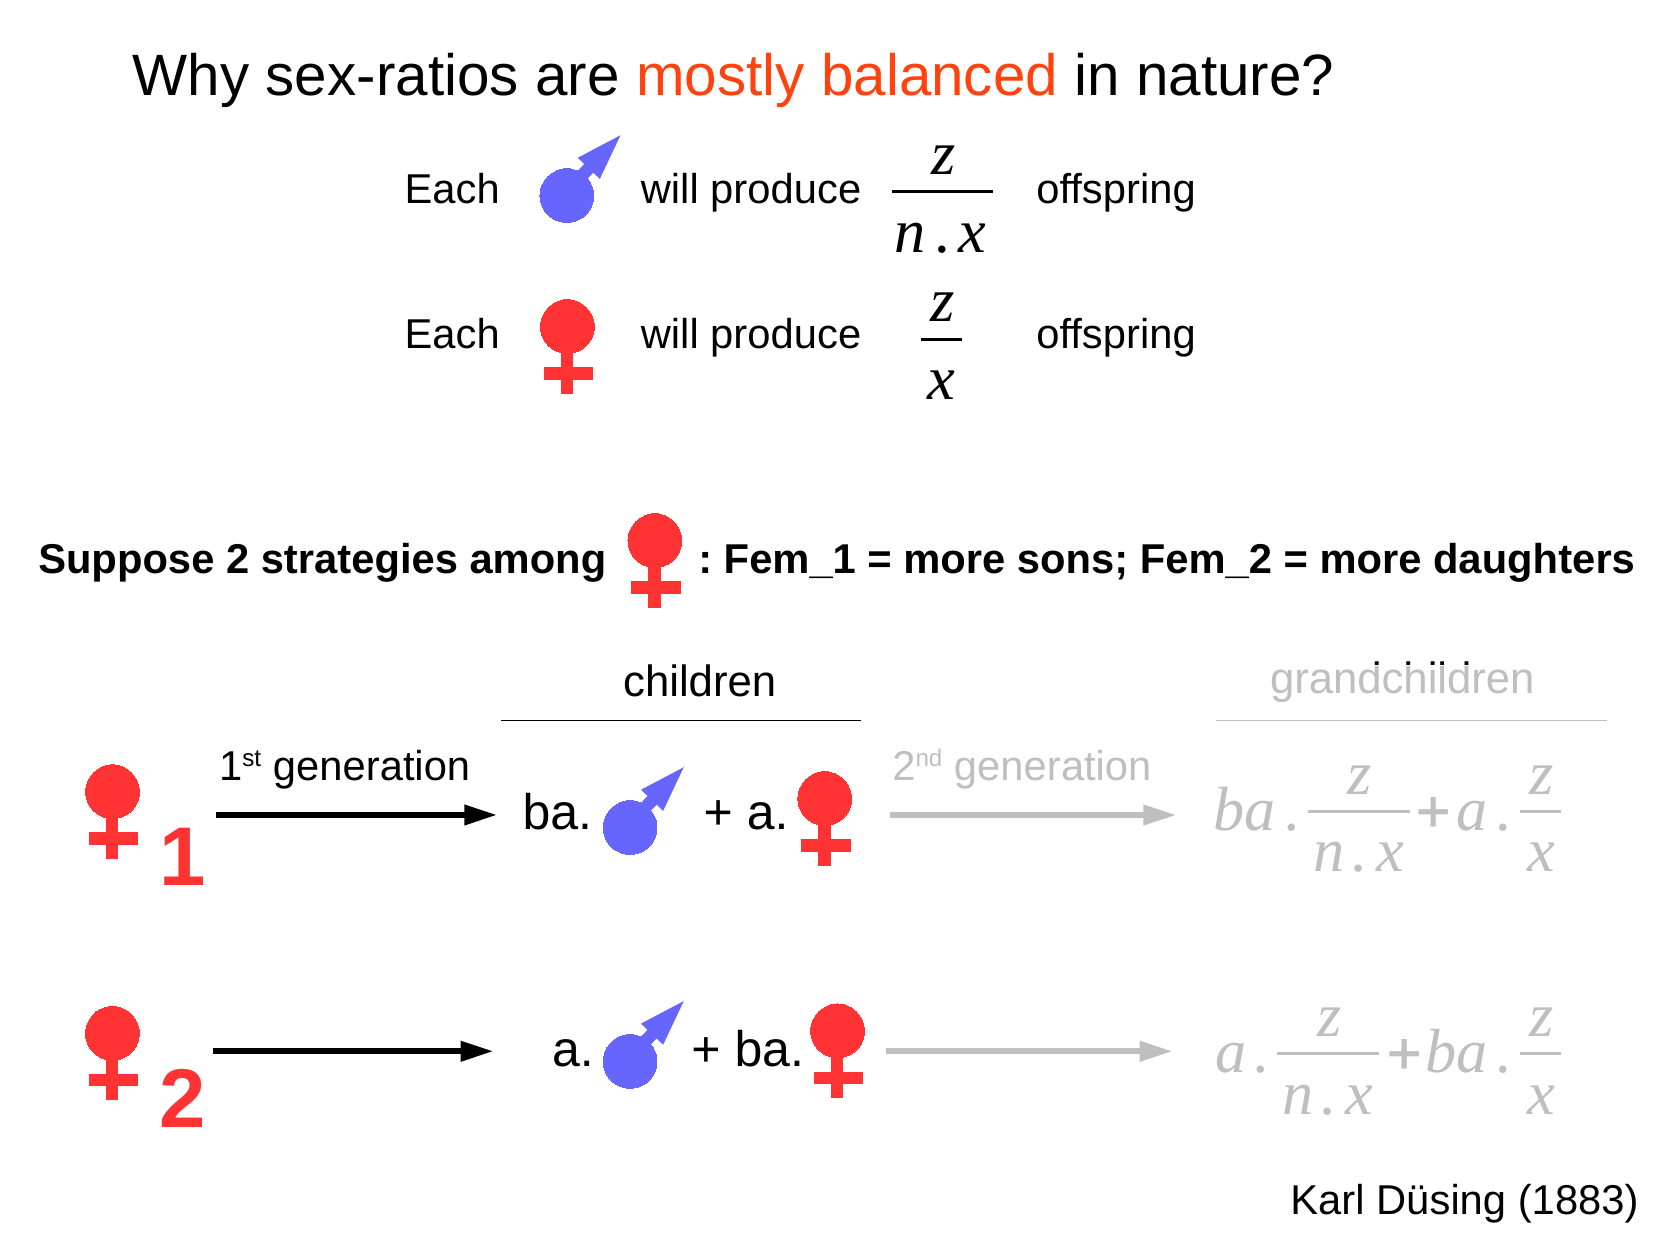

Why sex-ratios are mostly balanced in nature?
Each
will produce
offspring
Each
will produce
offspring
Suppose 2 strategies among : Fem_1 = more sons; Fem_2 = more daughters
grandchildren
children
1st generation
2nd generation
ba. + a.
1
a. + ba.
2
Karl Düsing (1883)